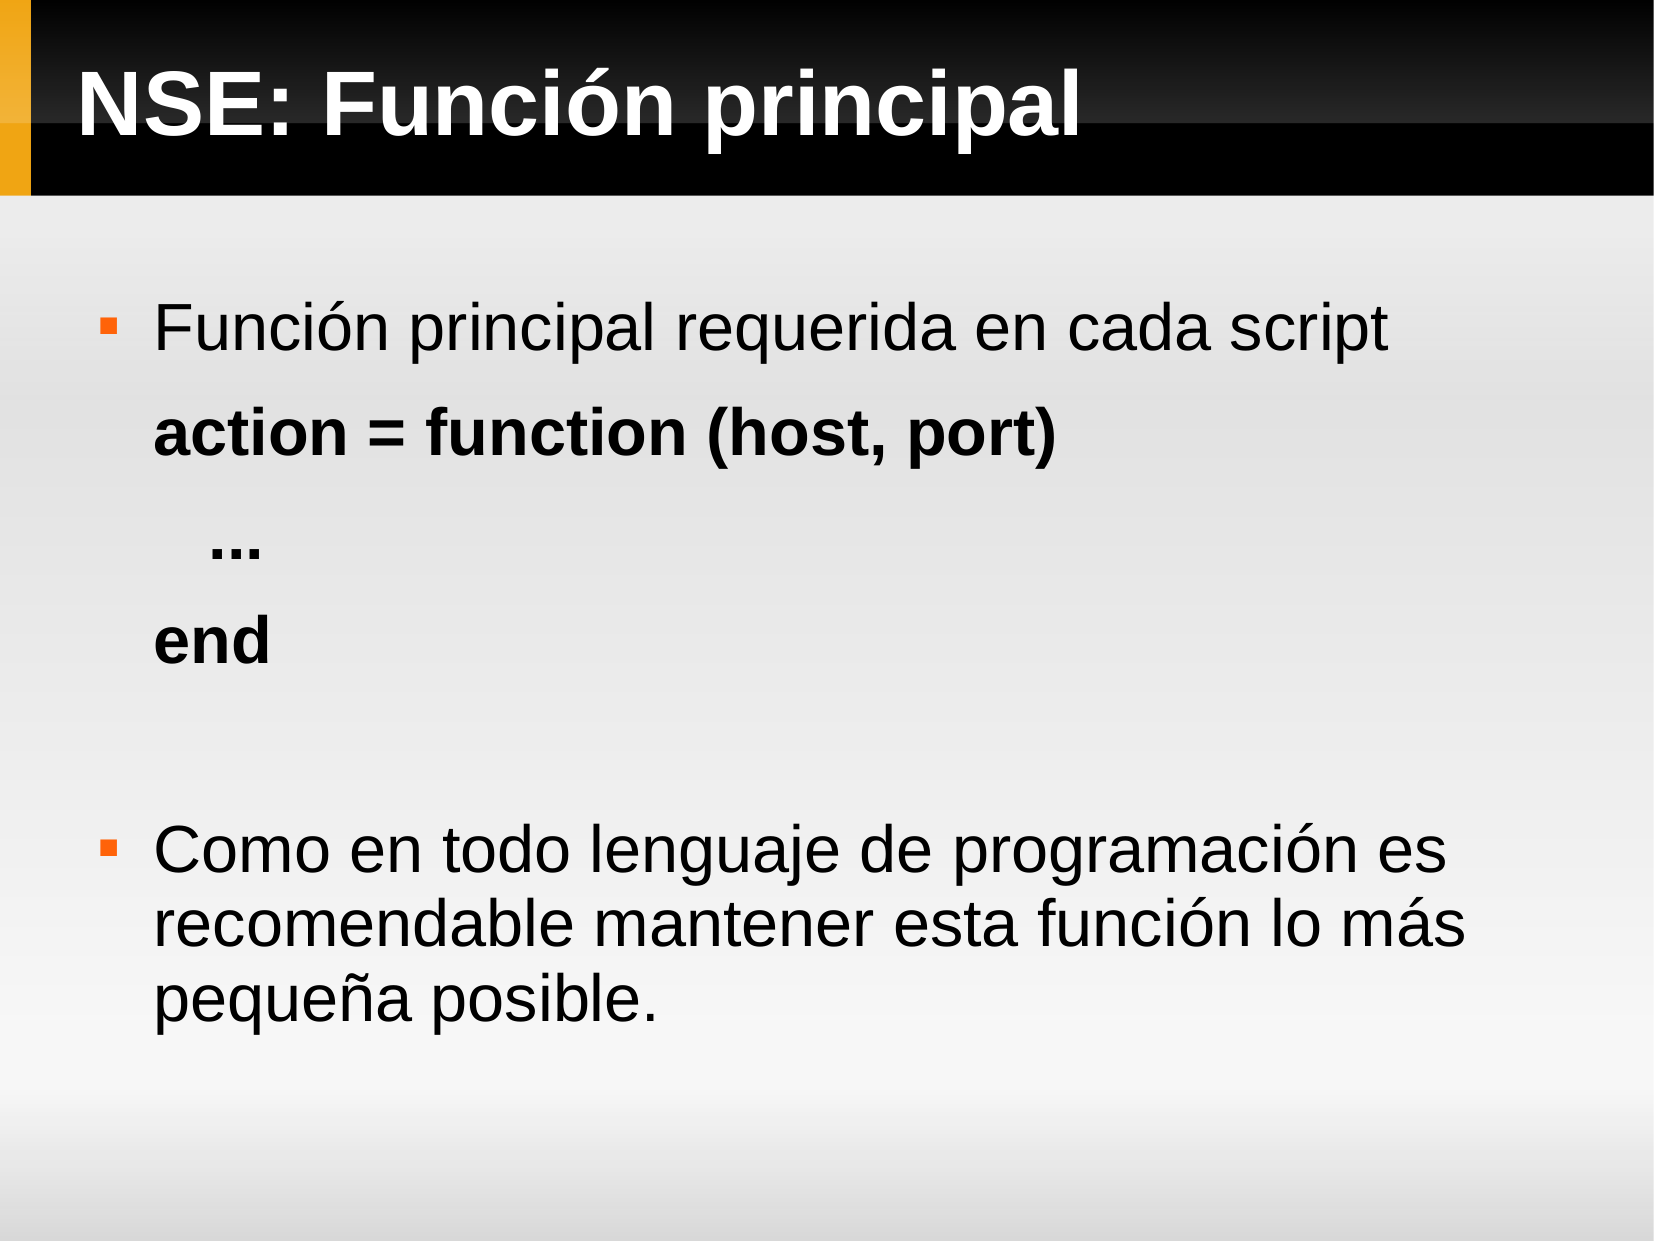

# NSE: Función principal
Función principal requerida en cada script
action = function (host, port)
 ...
end
Como en todo lenguaje de programación es recomendable mantener esta función lo más pequeña posible.